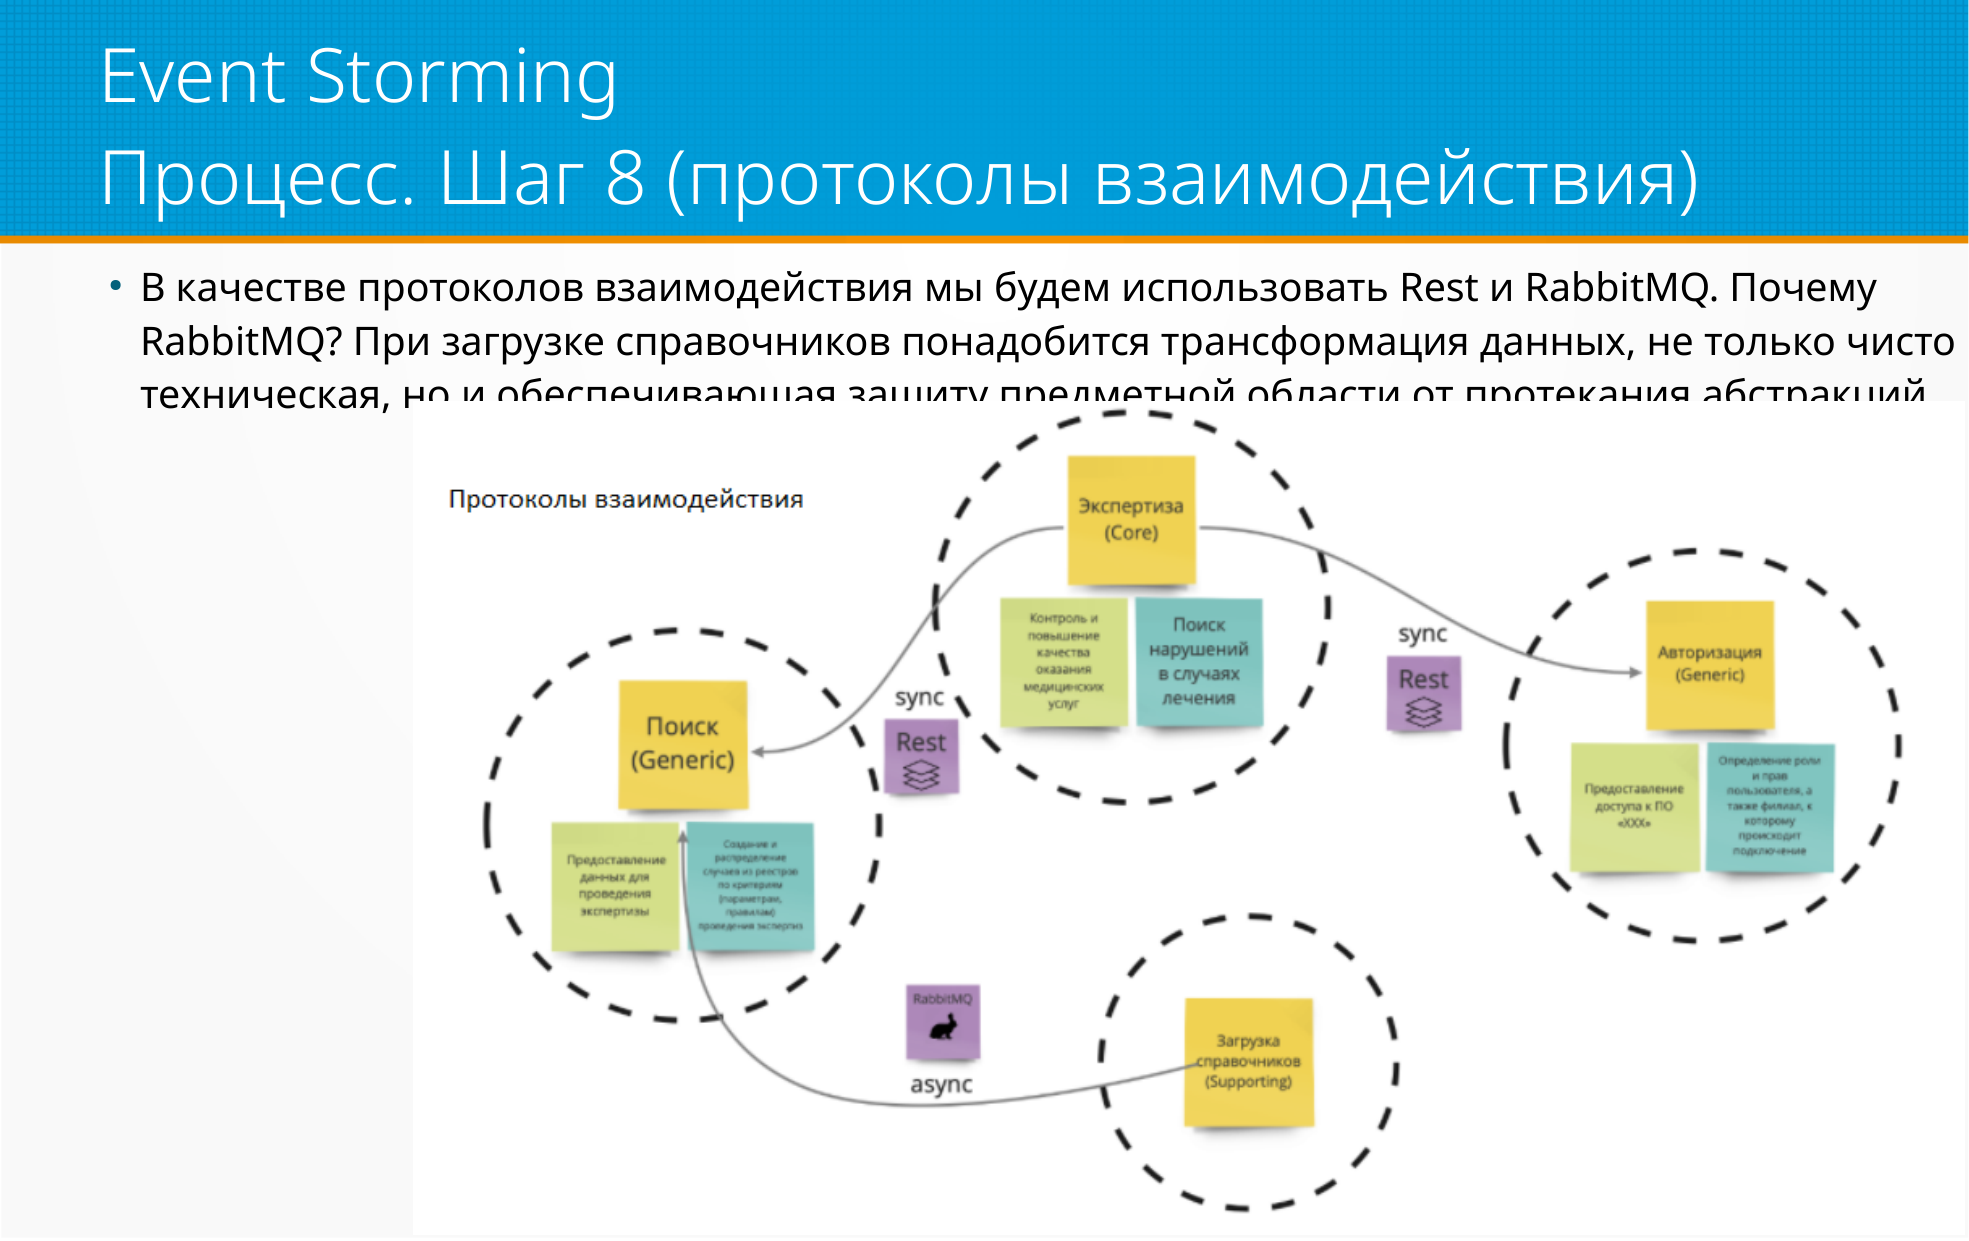

# Event Storming Процесс. Шаг 8 (протоколы взаимодействия)
В качестве протоколов взаимодействия мы будем использовать Rest и RabbitMQ. Почему RabbitMQ? При загрузке справочников понадобится трансформация данных, не только чисто техническая, но и обеспечивающая защиту предметной области от протекания абстракций.